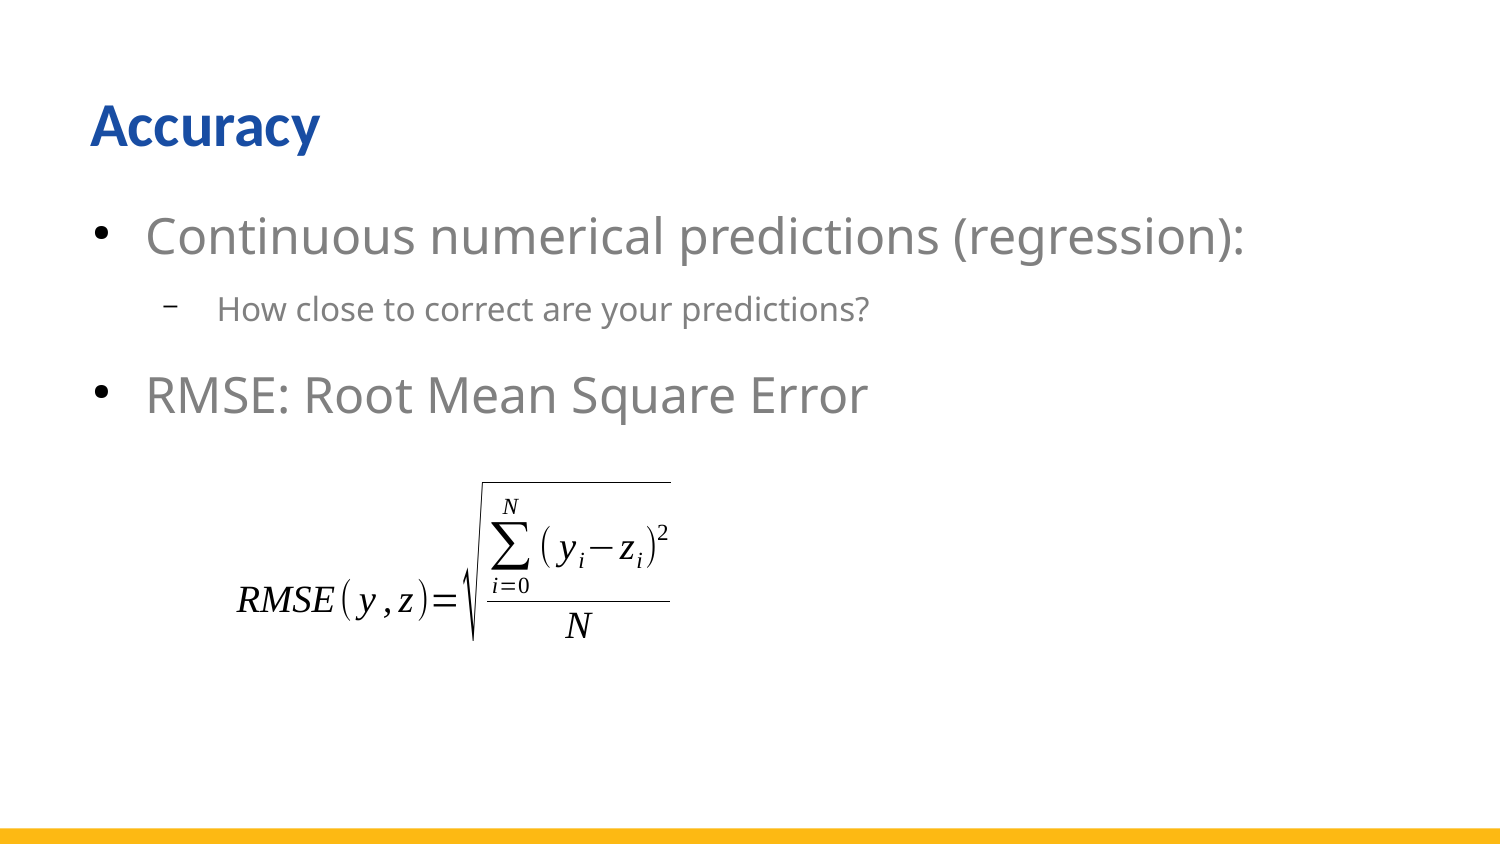

# Accuracy
Continuous numerical predictions (regression):
How close to correct are your predictions?
RMSE: Root Mean Square Error